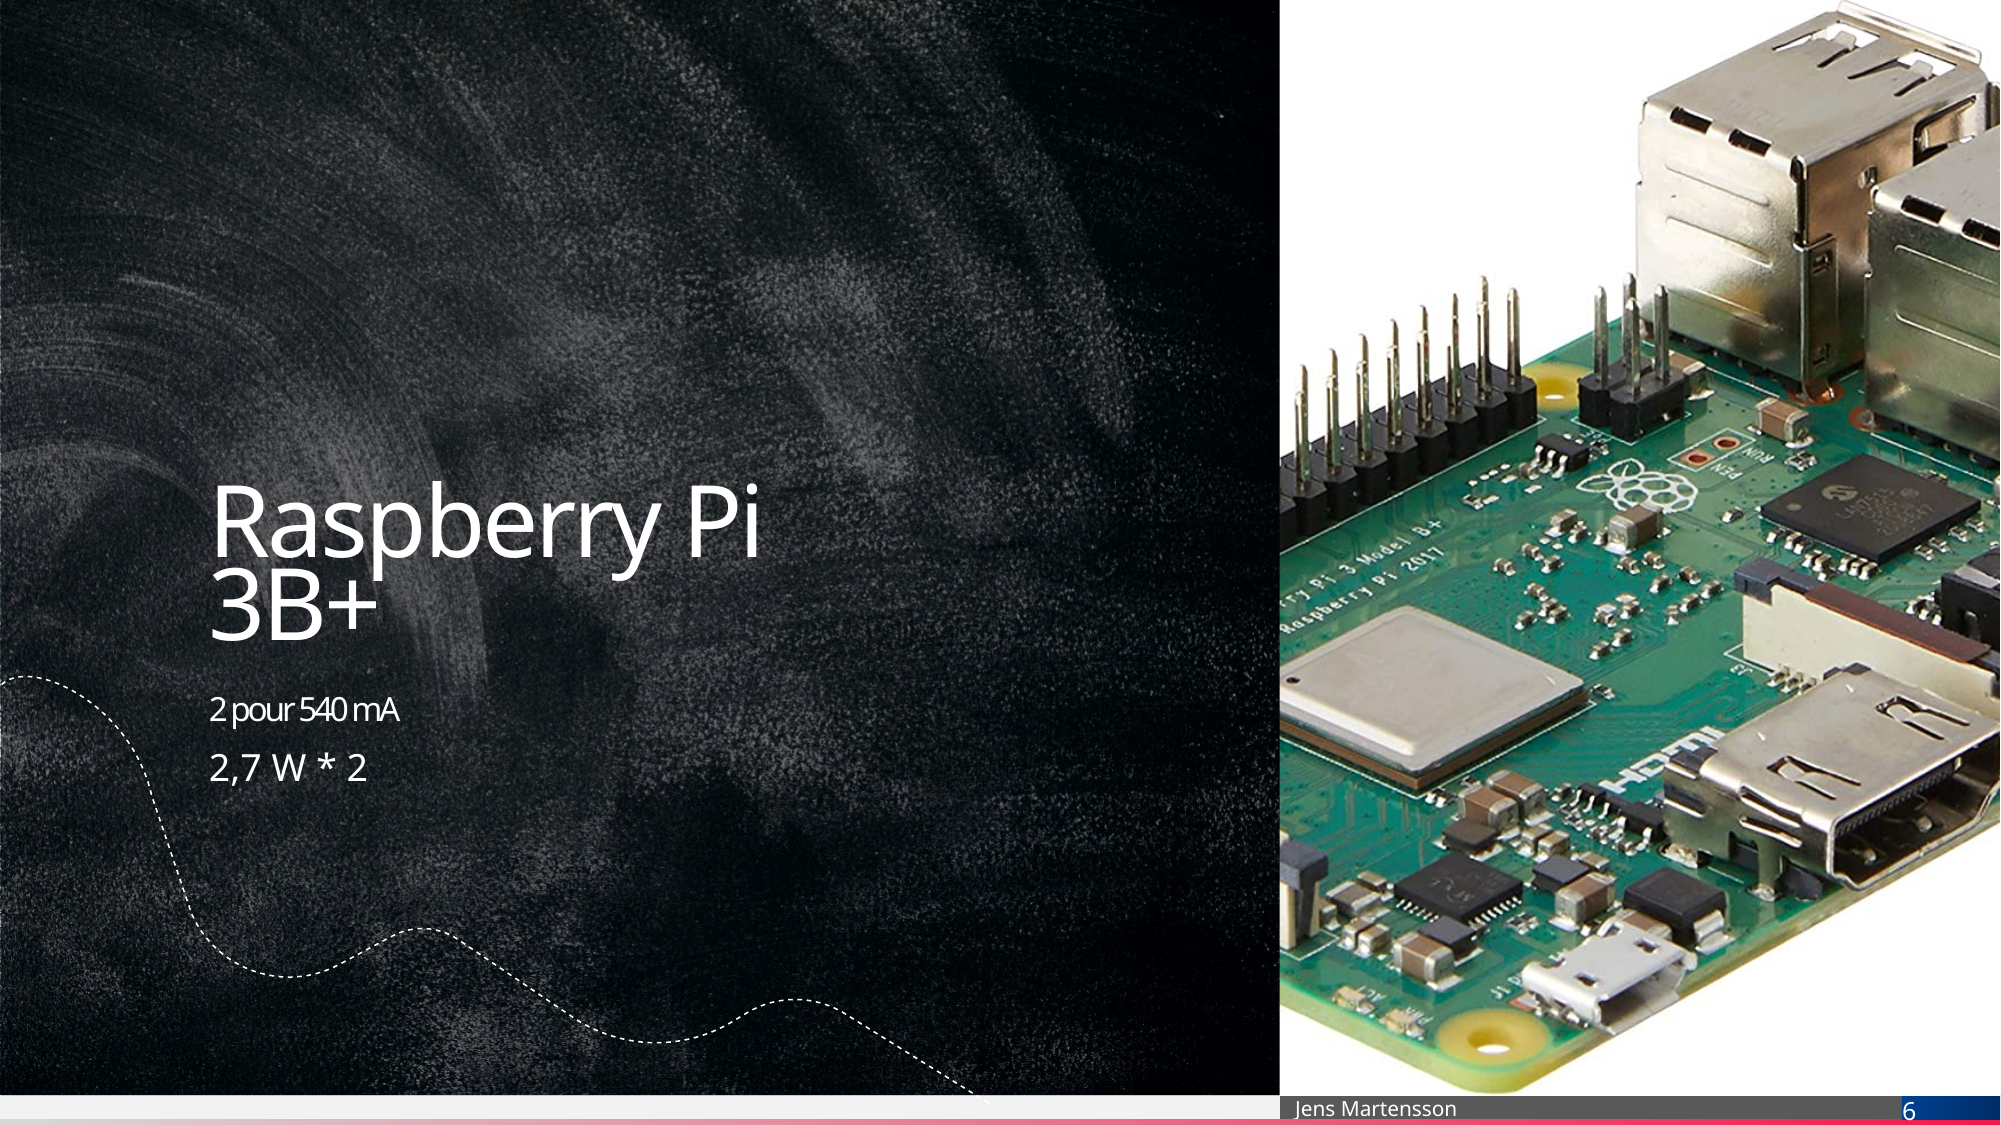

# Raspberry Pi 3B+
2 pour 540 mA
2,7 W * 2